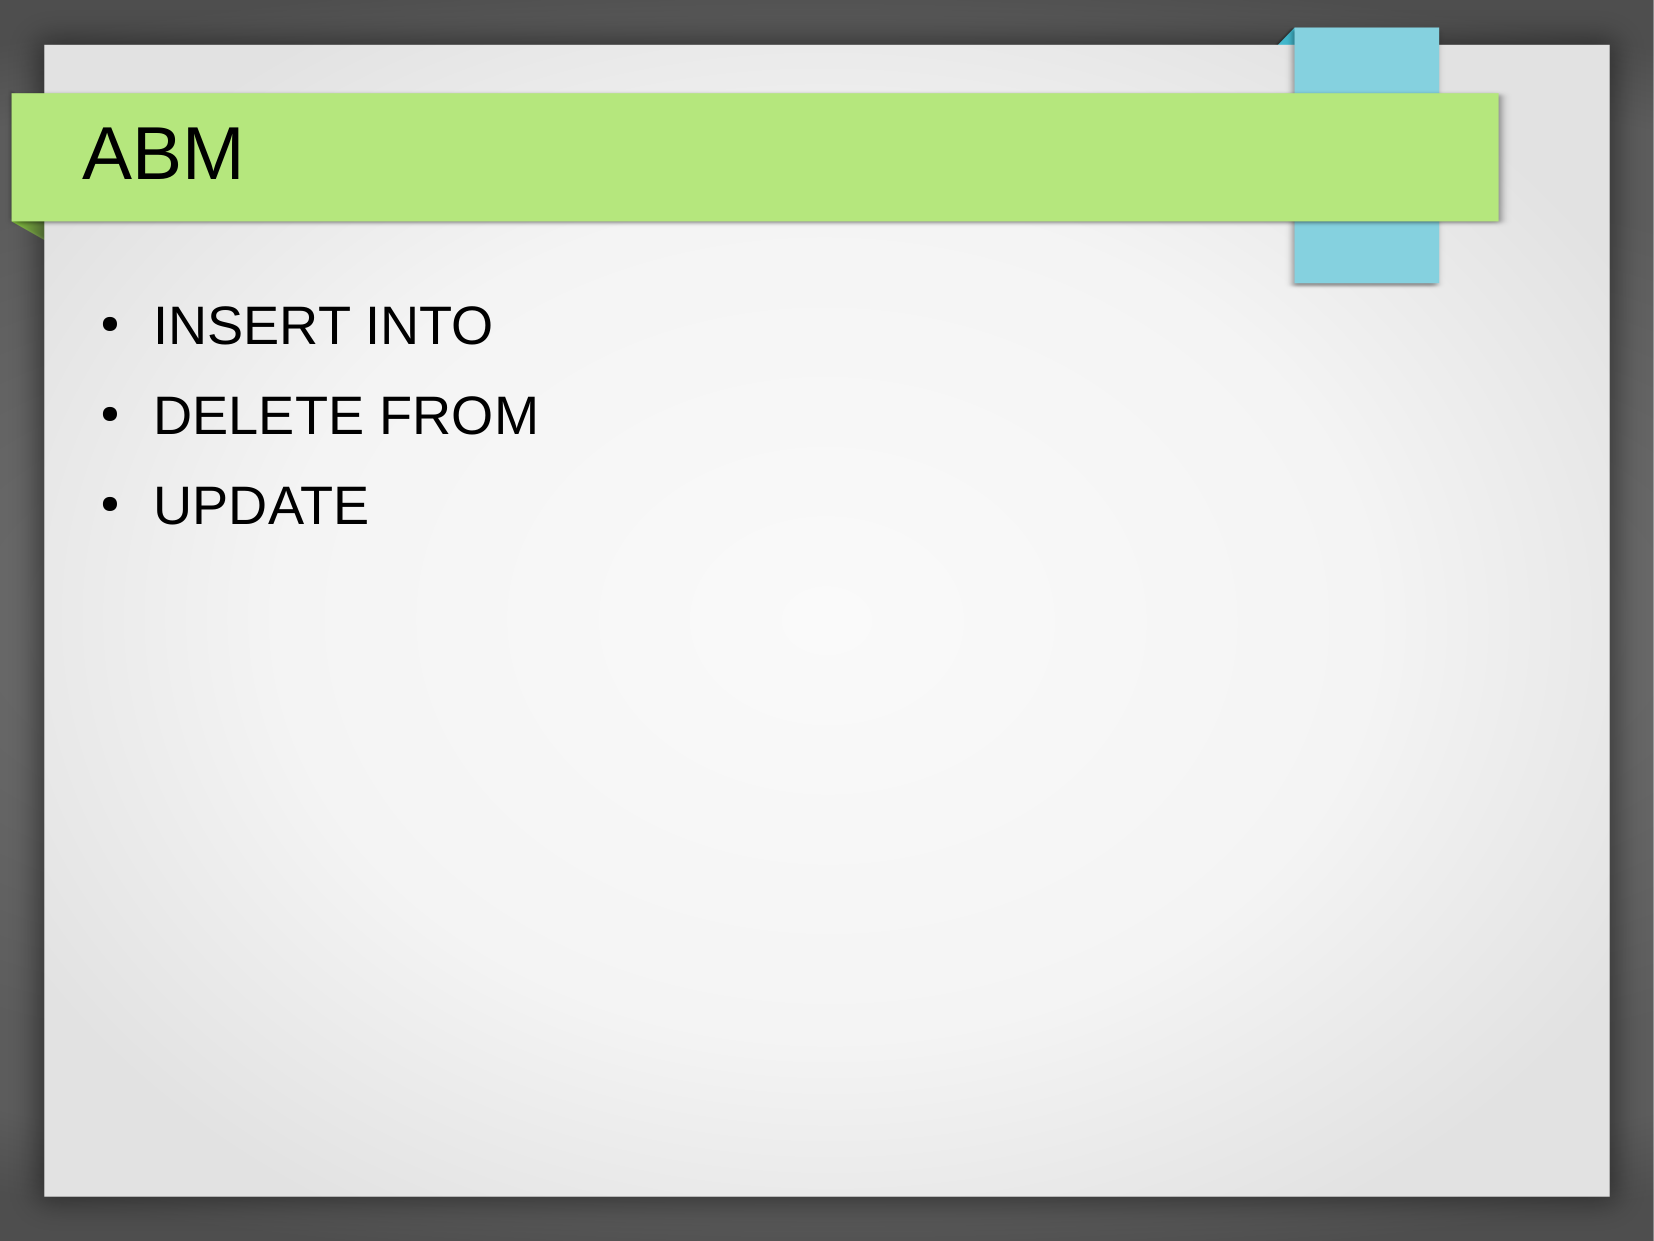

# ABM
INSERT INTO
DELETE FROM
UPDATE